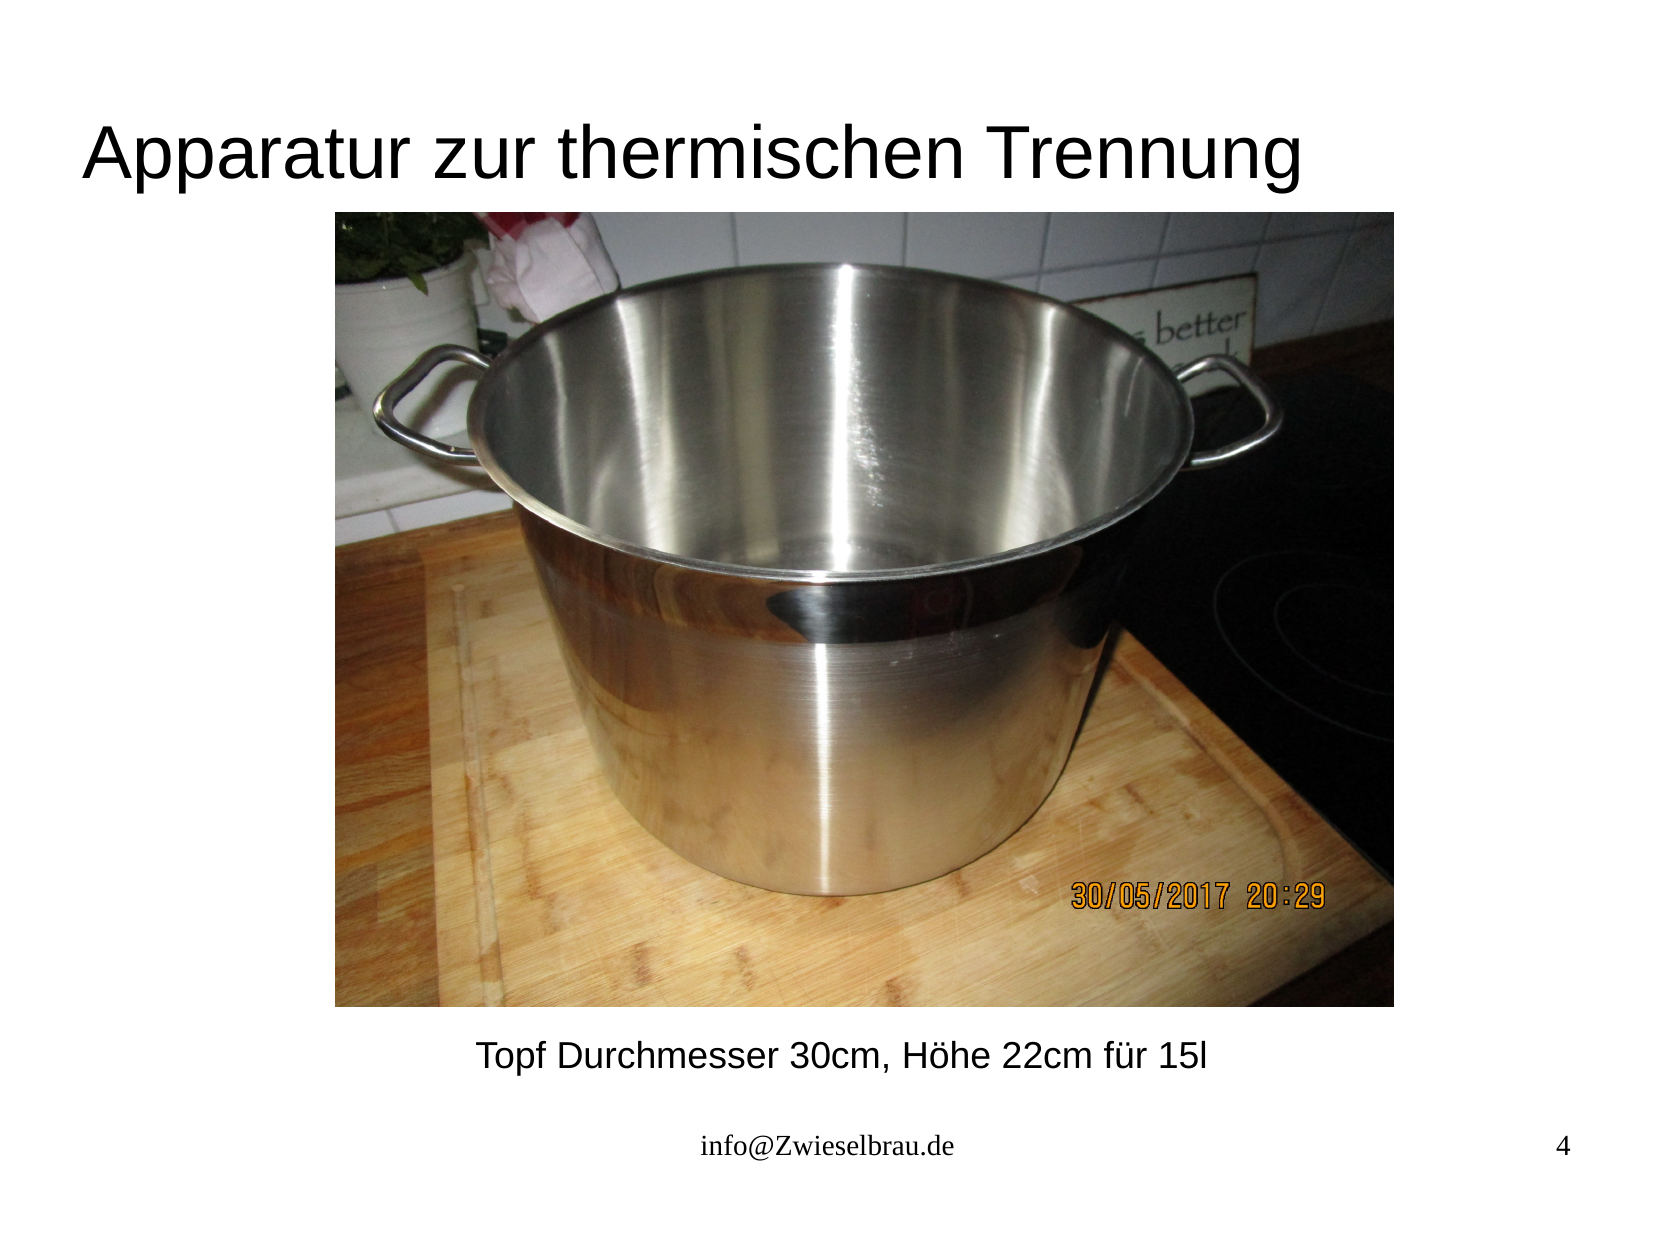

# Apparatur zur thermischen Trennung
Topf Durchmesser 30cm, Höhe 22cm für 15l
info@Zwieselbrau.de
4